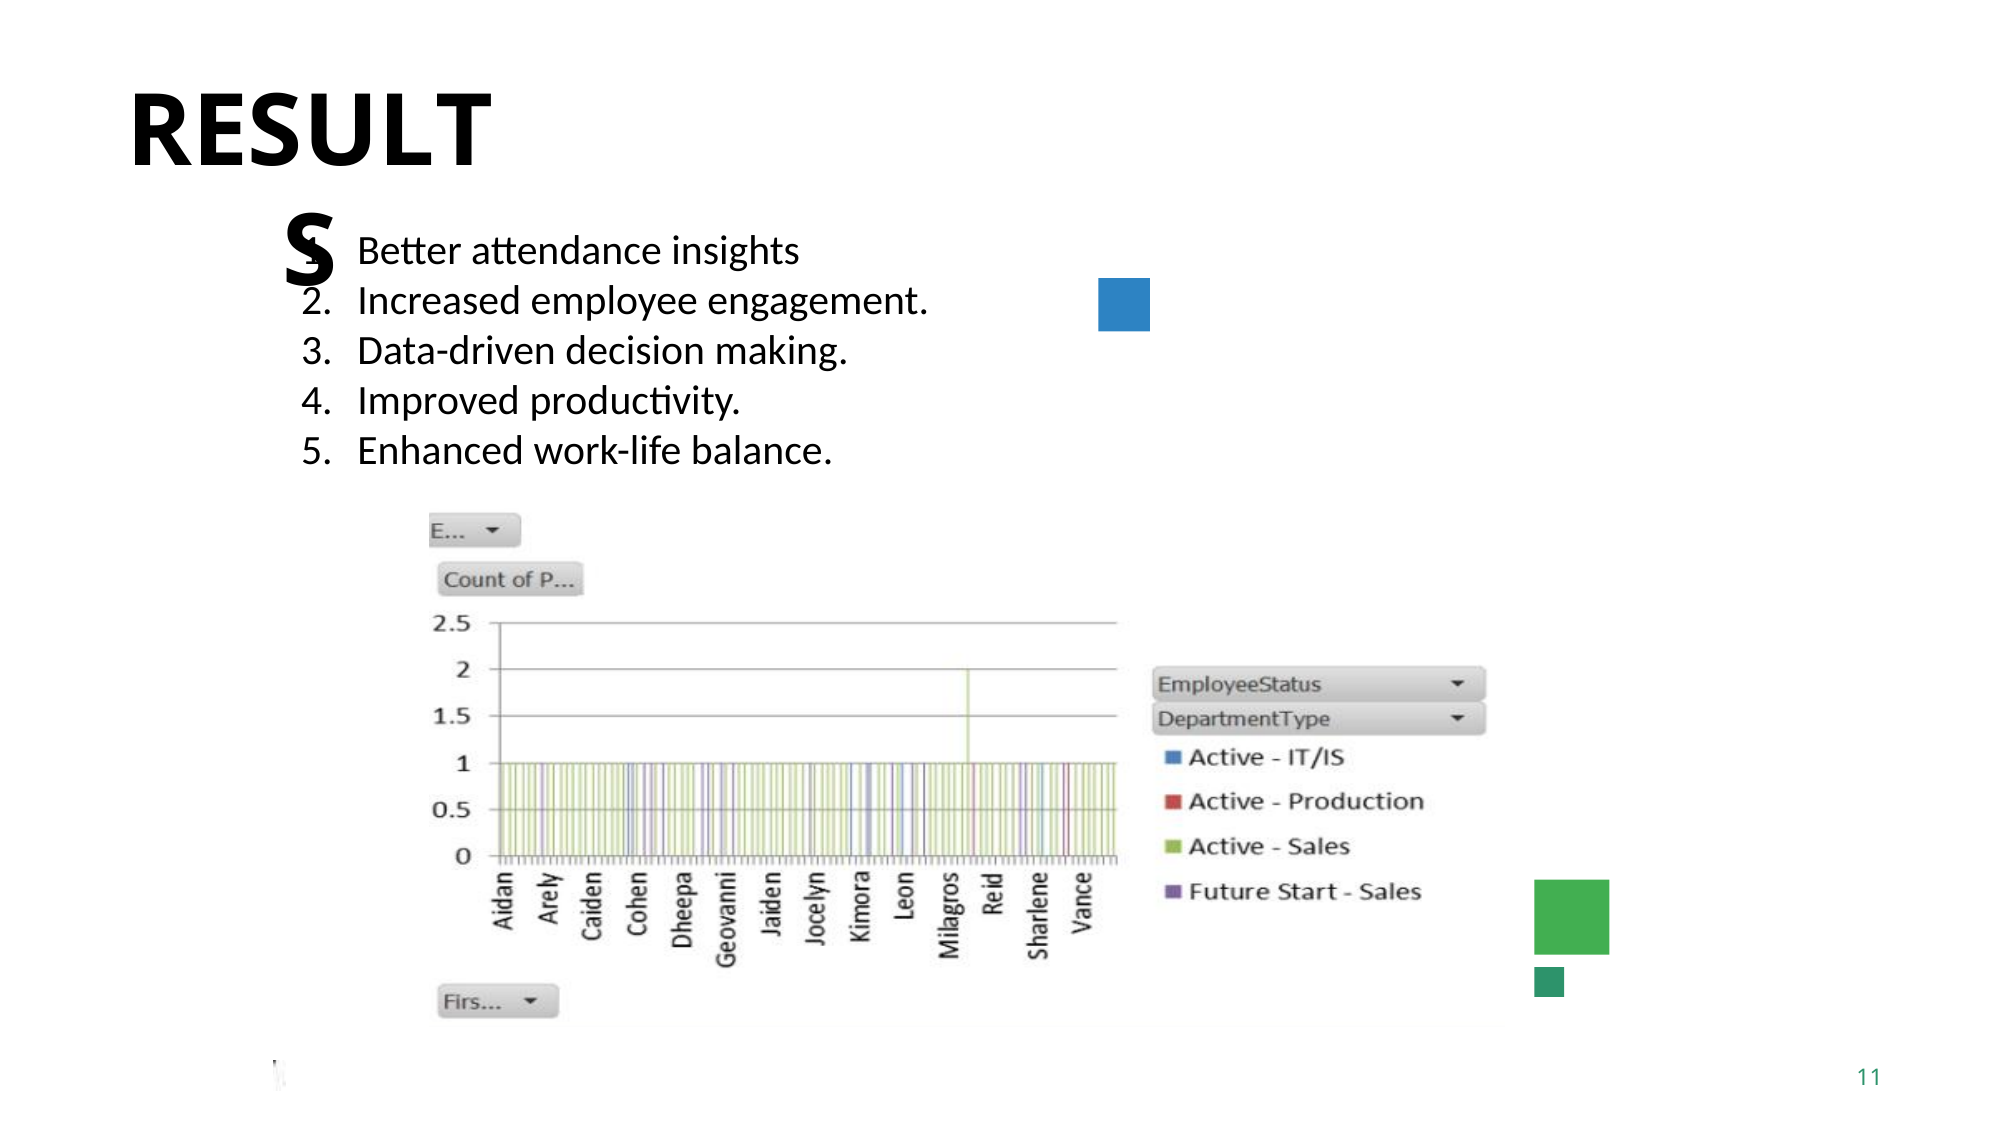

# RESULTS
Better attendance insights
Increased employee engagement.
Data-driven decision making.
Improved productivity.
Enhanced work-life balance.